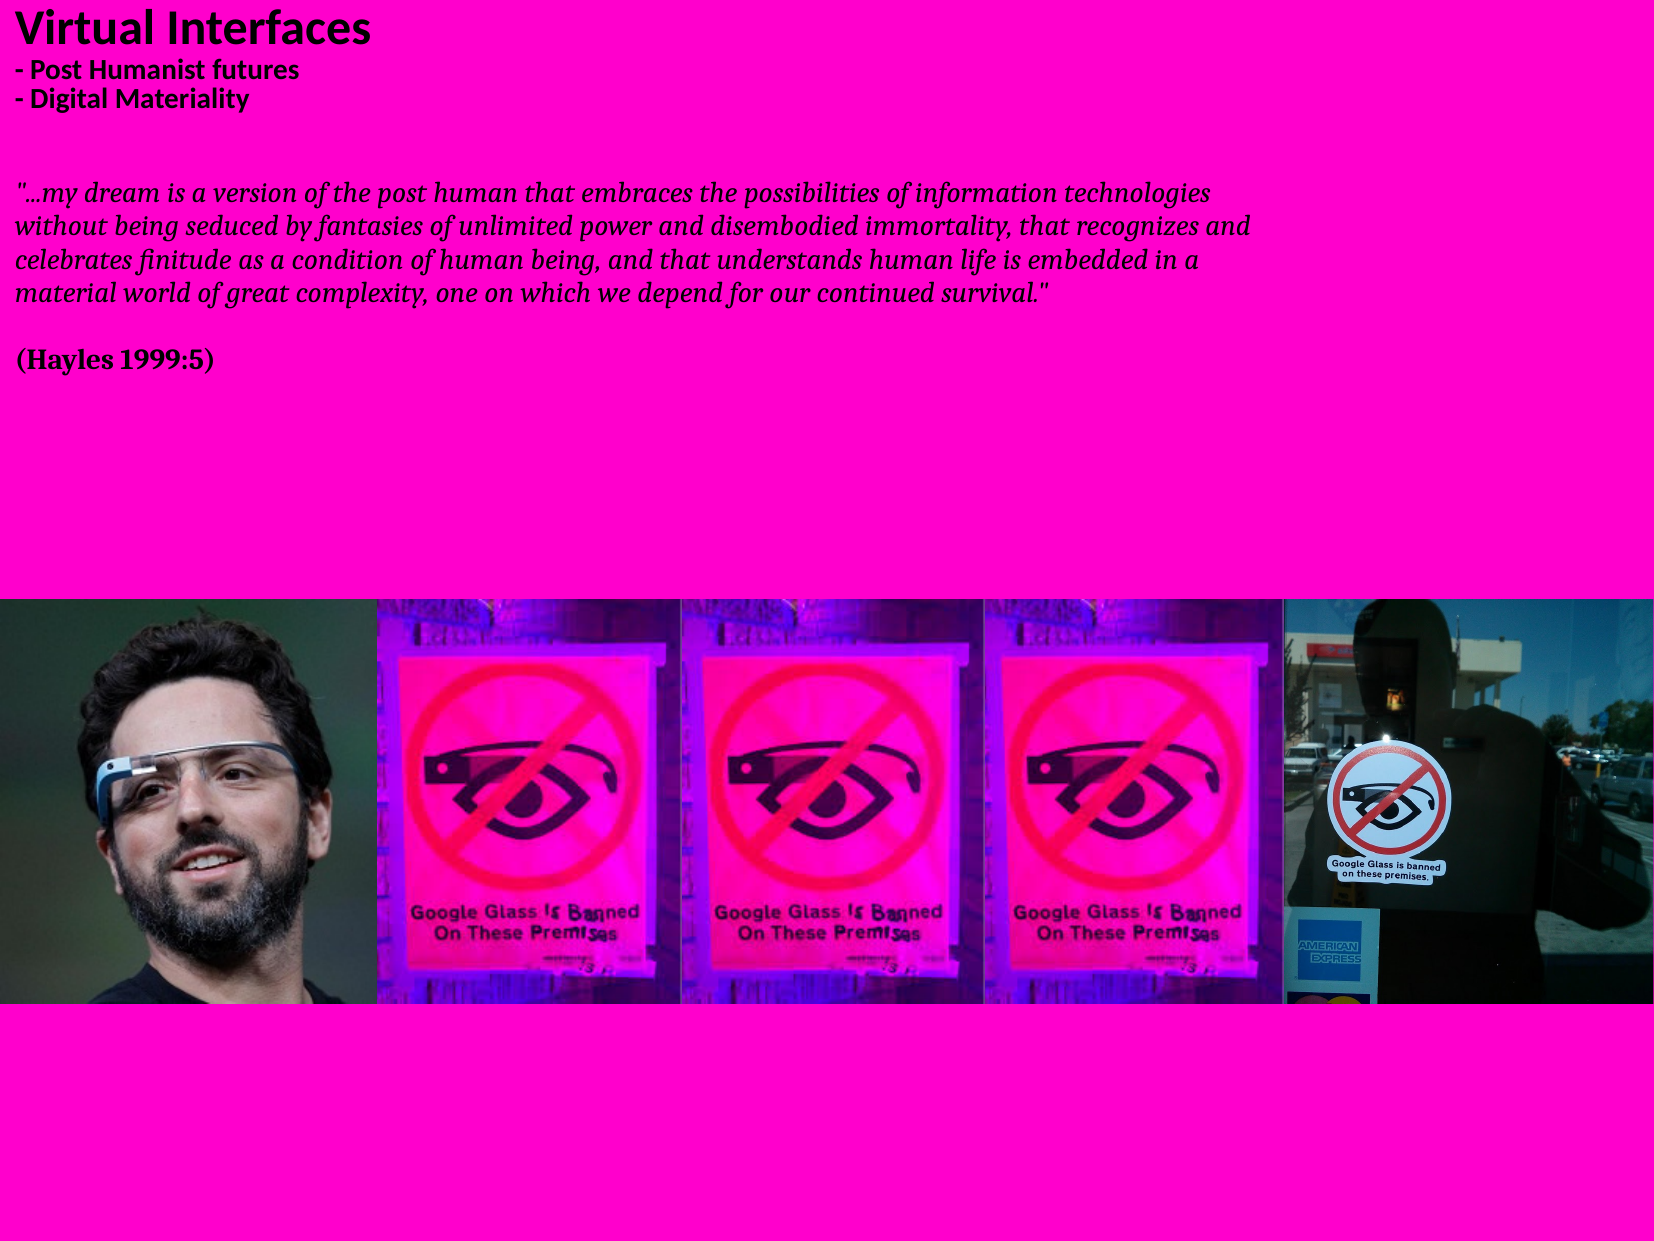

Virtual Interfaces
- Post Humanist futures
- Digital Materiality
"...my dream is a version of the post human that embraces the possibilities of information technologies
without being seduced by fantasies of unlimited power and disembodied immortality, that recognizes and
celebrates finitude as a condition of human being, and that understands human life is embedded in a
material world of great complexity, one on which we depend for our continued survival."
(Hayles 1999:5)